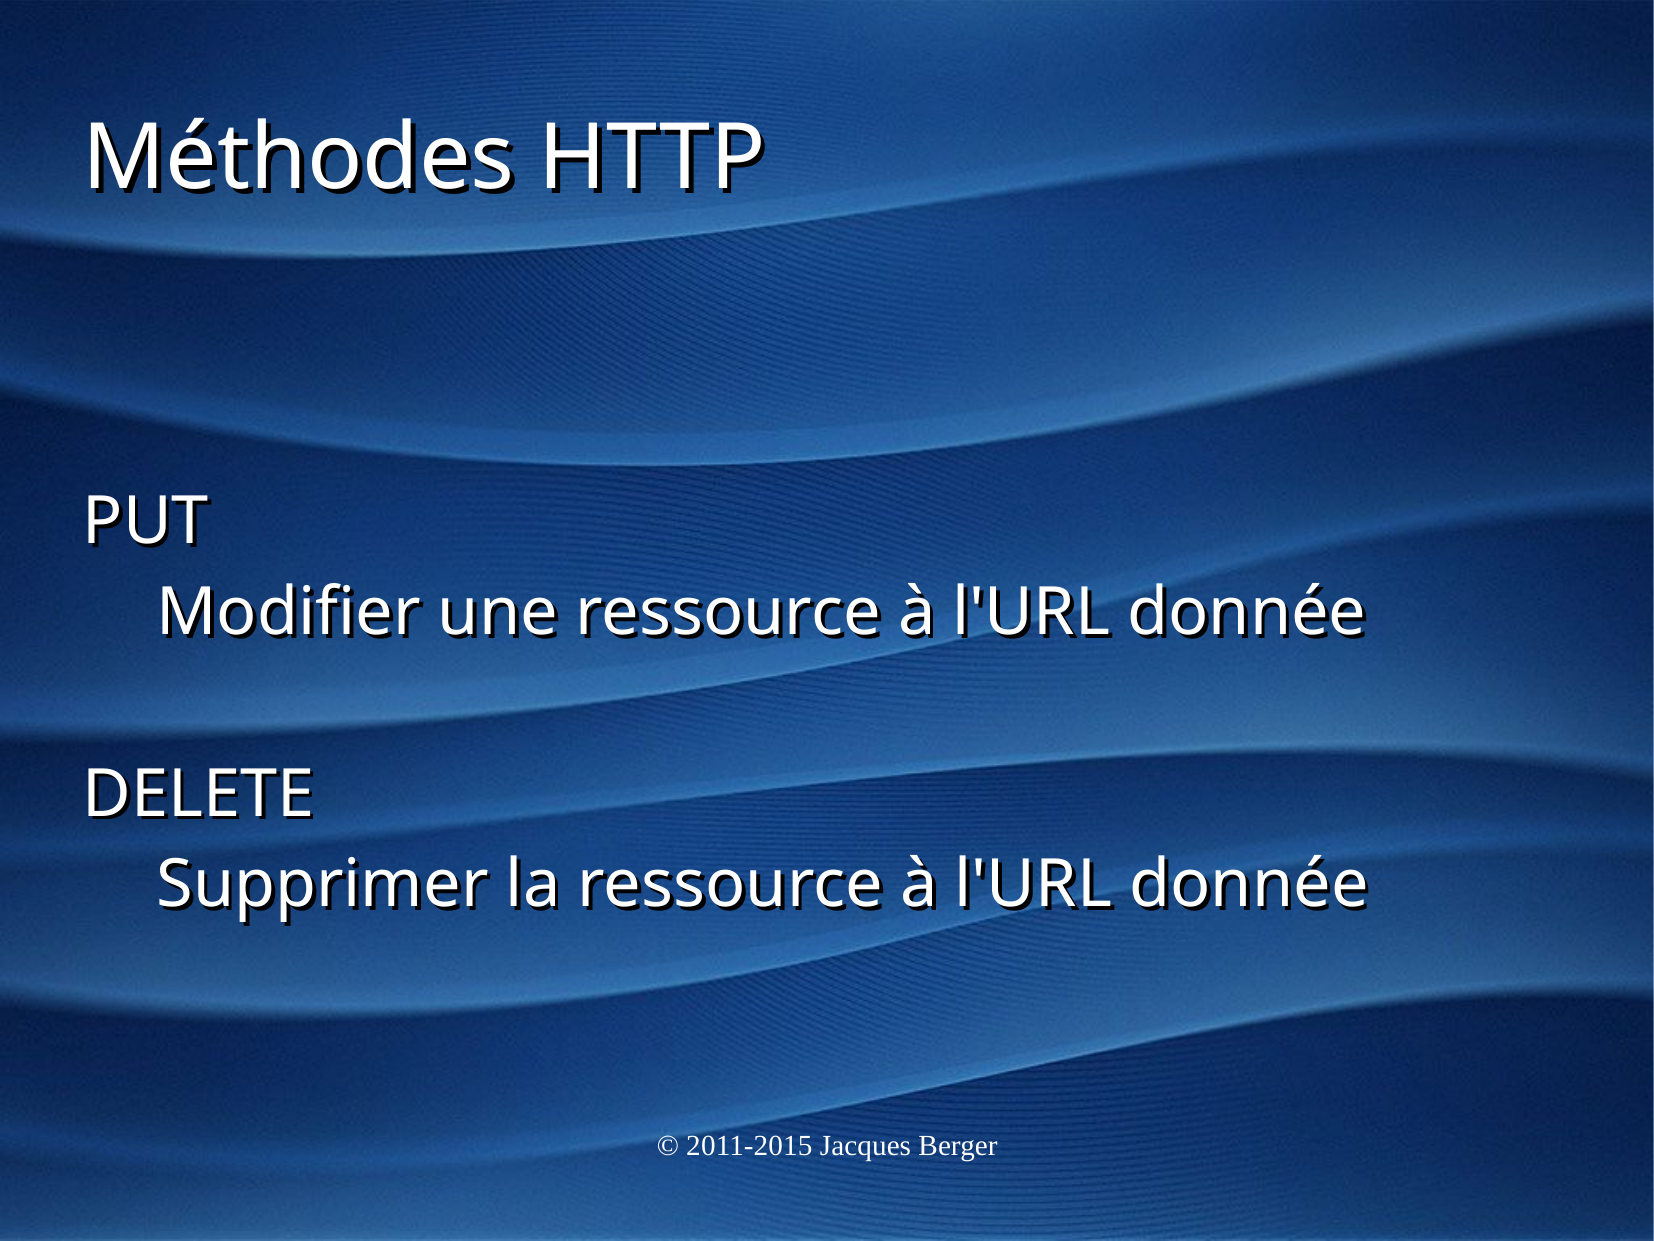

# Méthodes HTTP
PUT
	Modifier une ressource à l'URL donnée
DELETE
	Supprimer la ressource à l'URL donnée
© 2011-2015 Jacques Berger